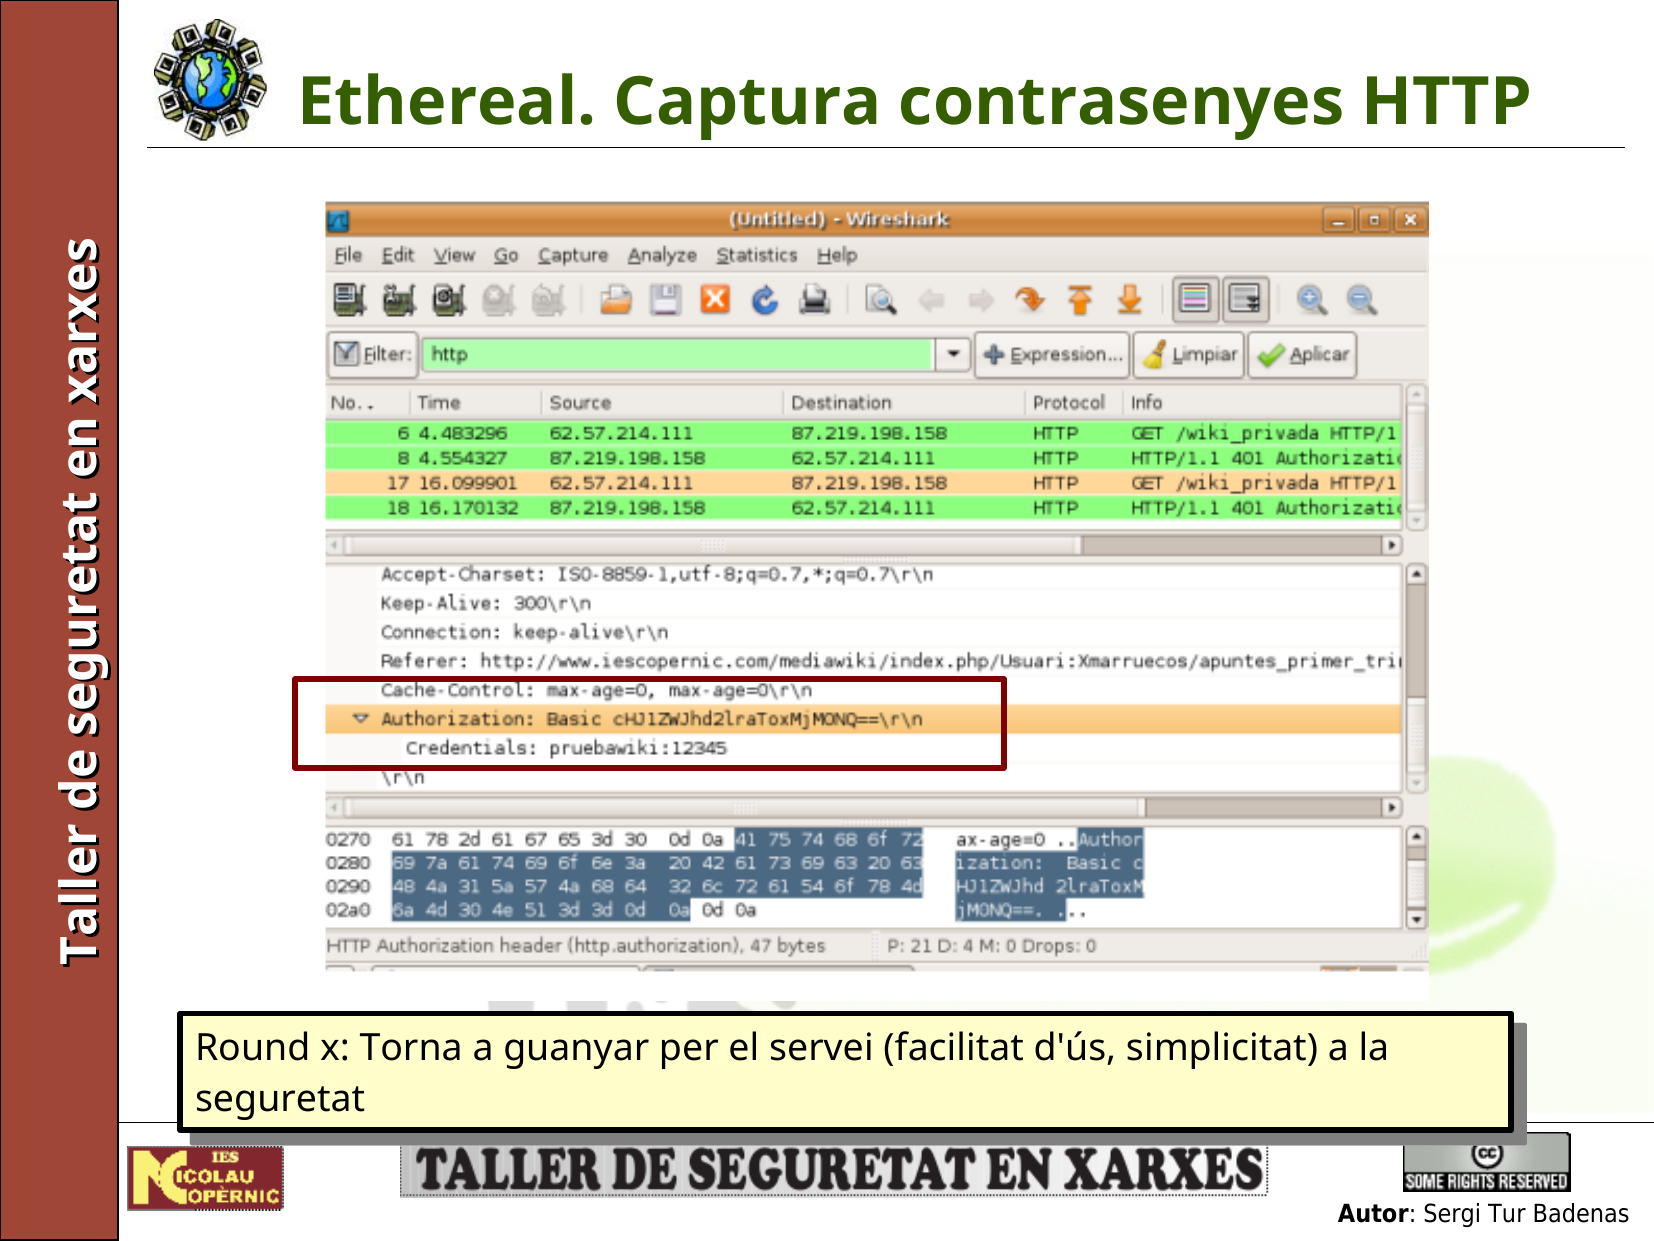

# Ethereal. Captura contrasenyes HTTP
Round x: Torna a guanyar per el servei (facilitat d'ús, simplicitat) a la seguretat